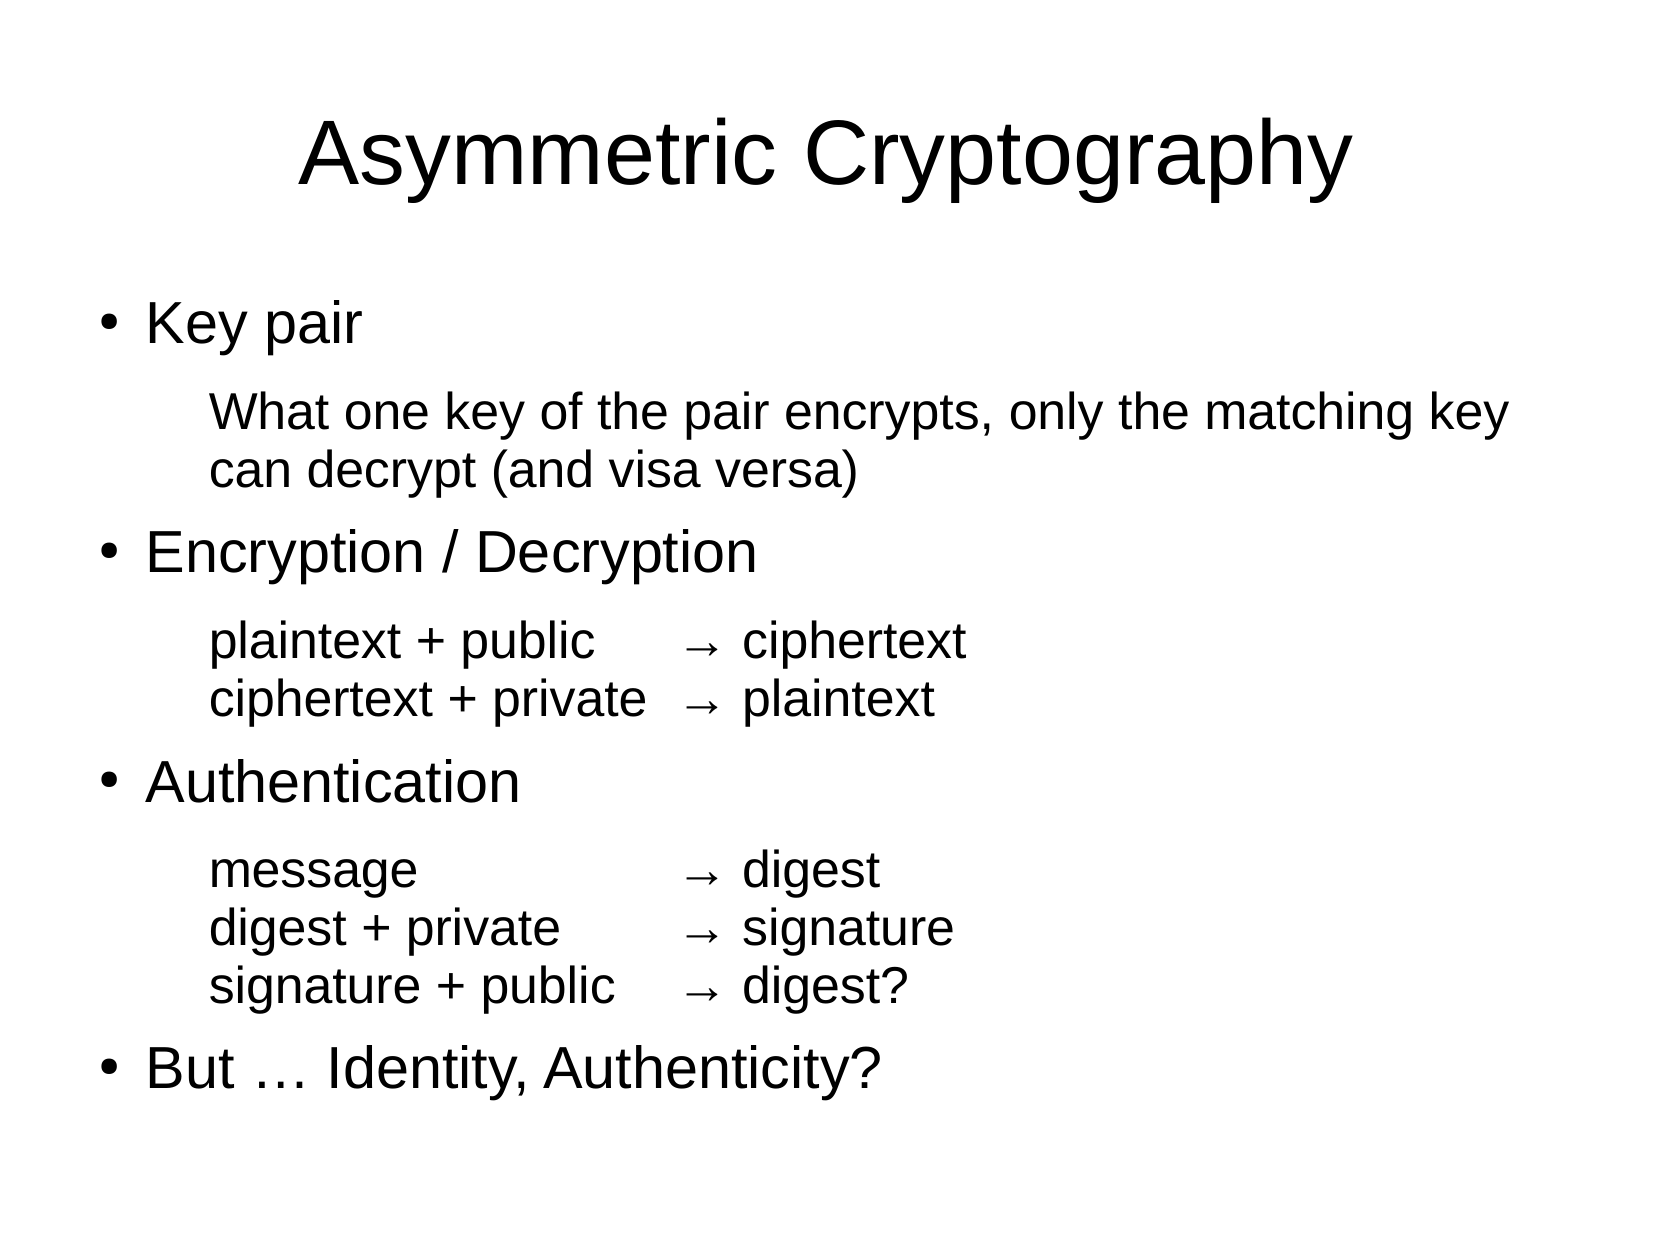

# Asymmetric Cryptography
Key pair
What one key of the pair encrypts, only the matching key can decrypt (and visa versa)
Encryption / Decryption
plaintext + public 	→ ciphertext
ciphertext + private	→ plaintext
Authentication
message	 	 				 	→ digest
digest + private 	 	→ signature
signature + public 	→ digest?
But … Identity, Authenticity?